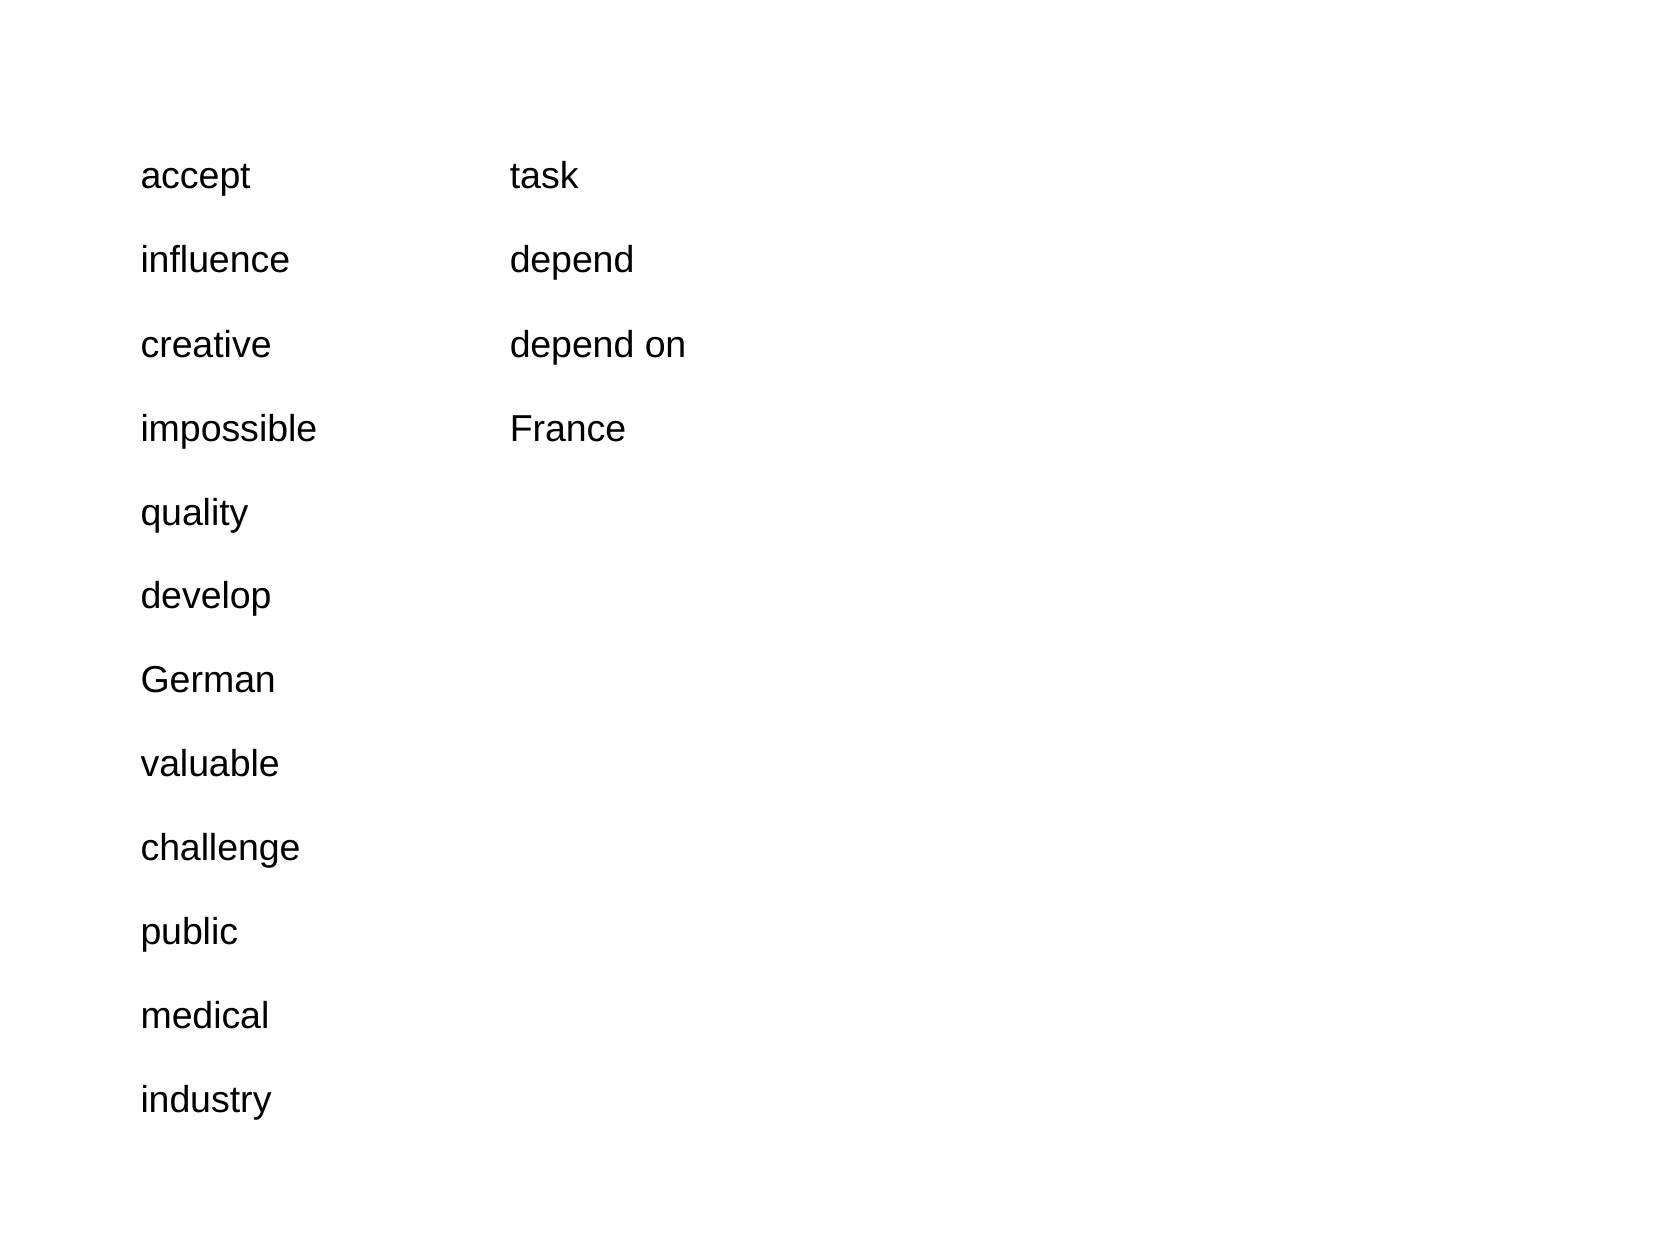

accept				task
influence			depend
creative				depend on
impossible			France
quality
develop
German
valuable
challenge
public
medical
industry